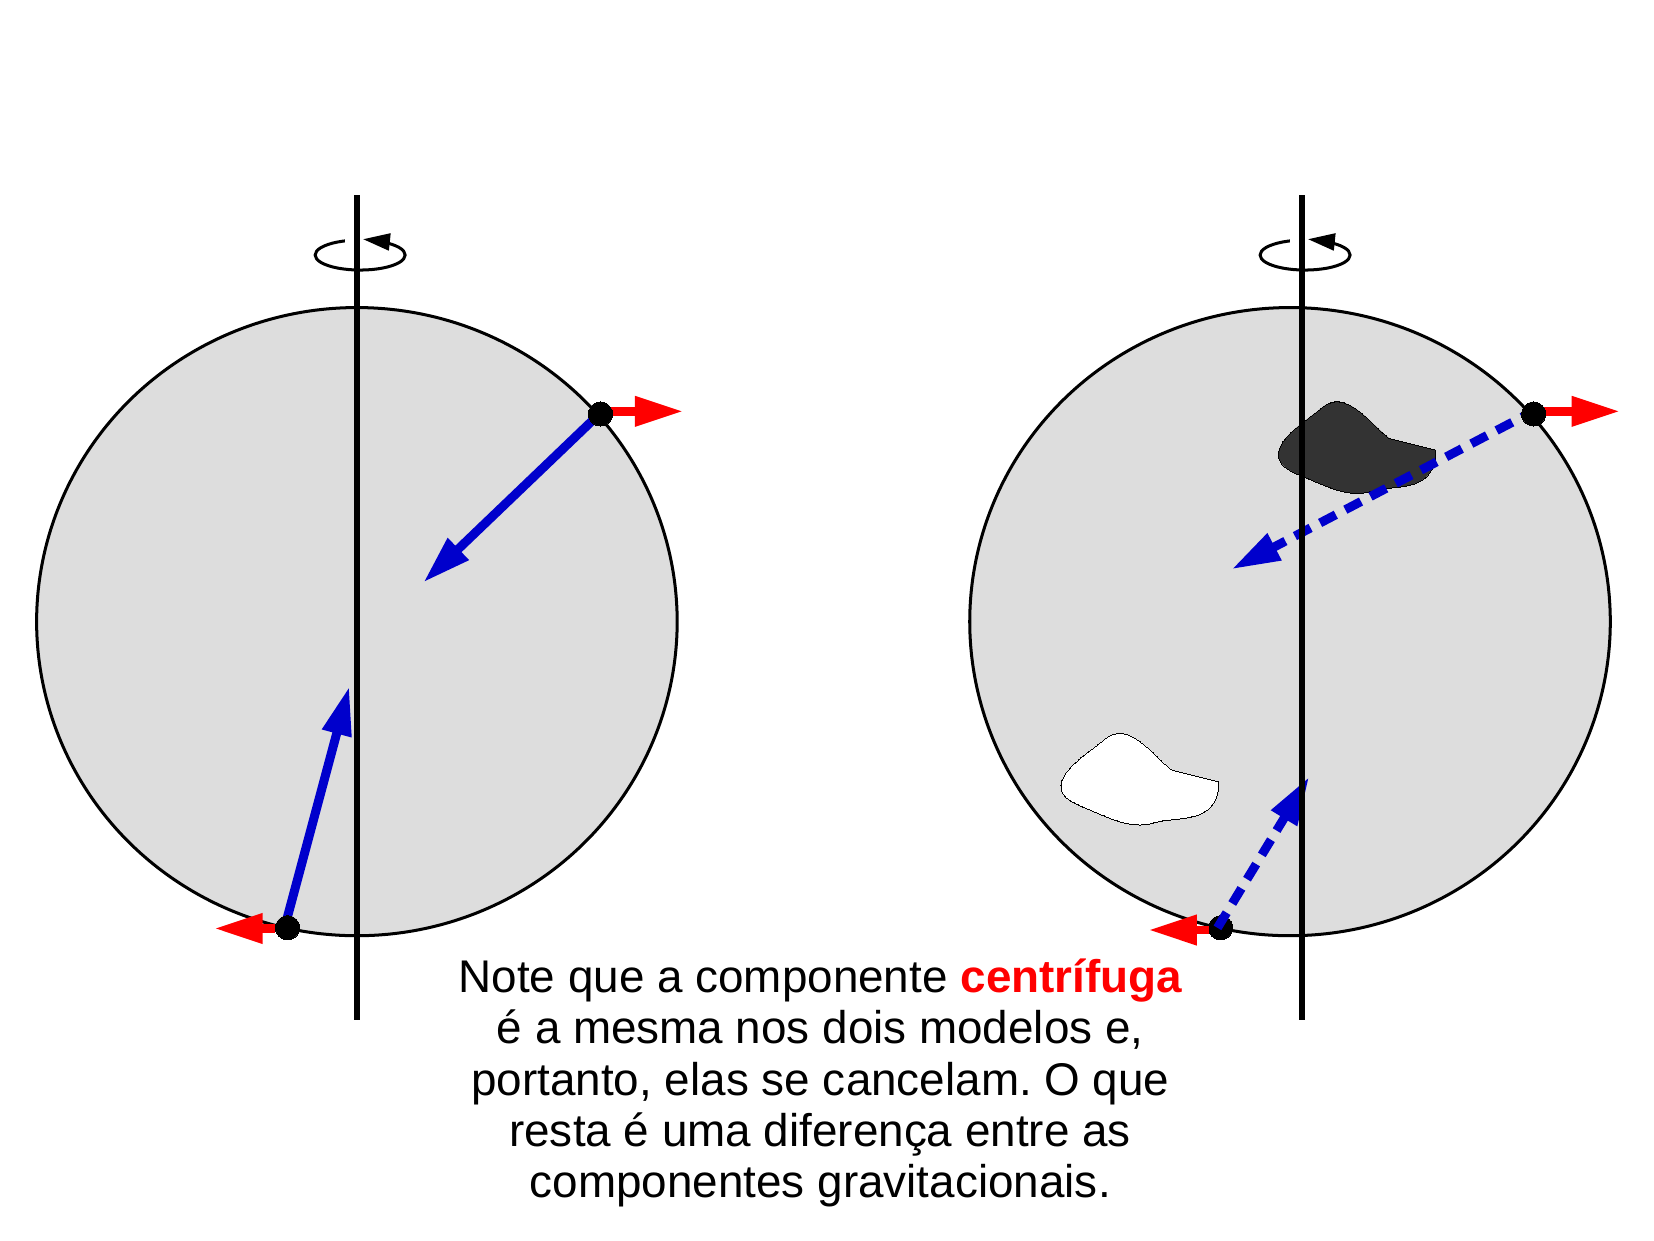

Note que a componente centrífuga é a mesma nos dois modelos e, portanto, elas se cancelam. O que resta é uma diferença entre as componentes gravitacionais.